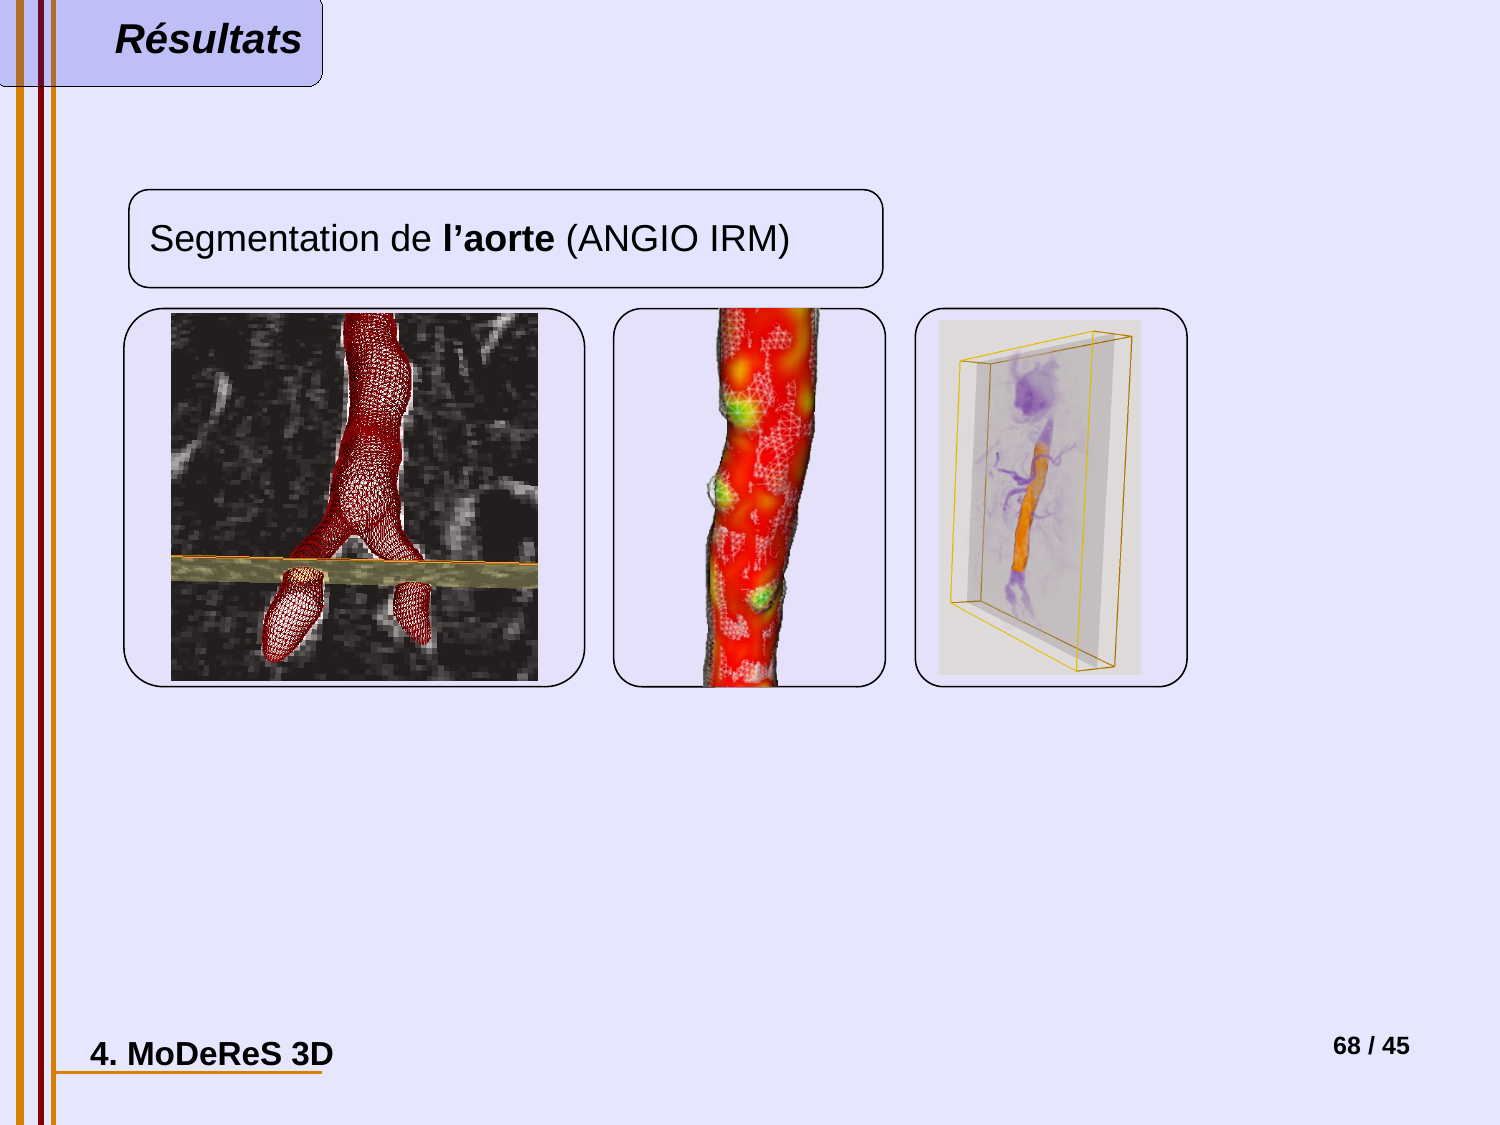

Résultats
Segmentation de l’aorte (ANGIO IRM)
68
# 4. MoDeReS 3D